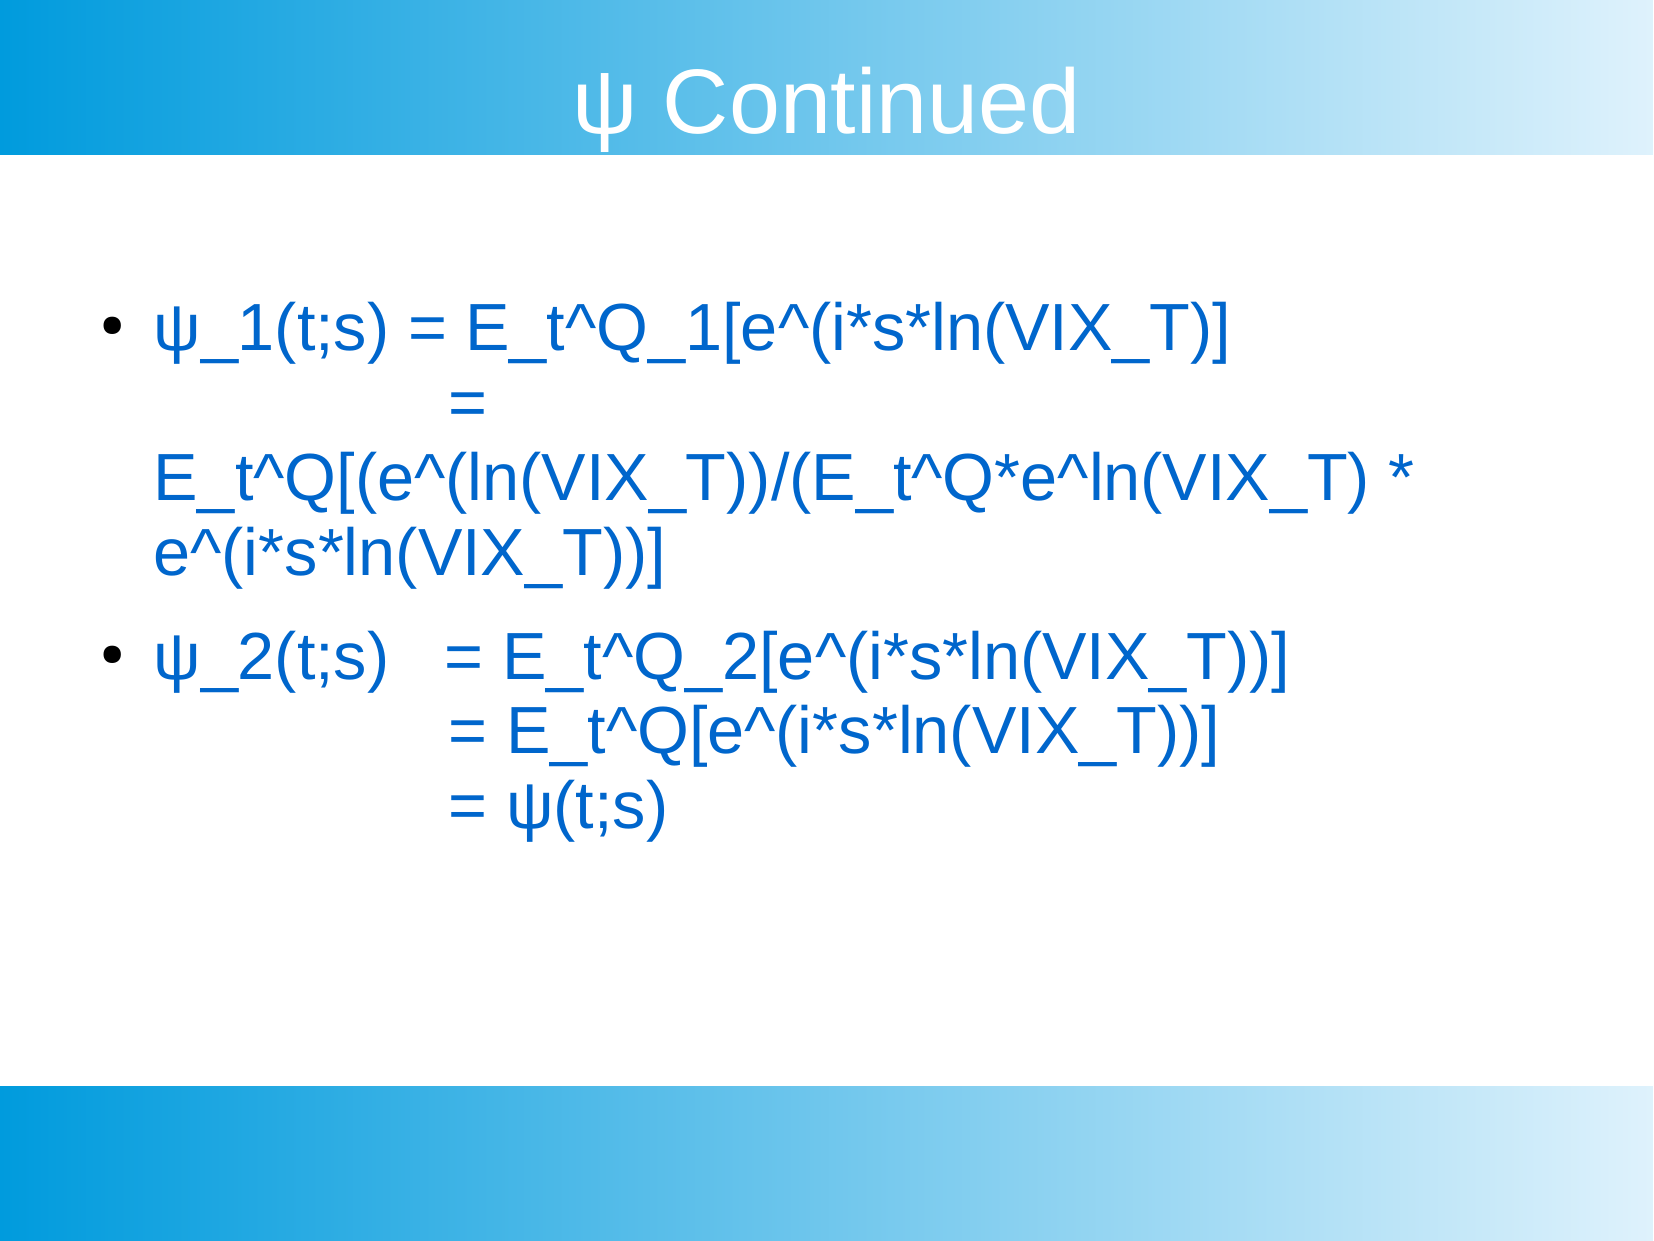

# ψ Continued
ψ_1(t;s) = E_t^Q_1[e^(i*s*ln(VIX_T)]
				= E_t^Q[(e^(ln(VIX_T))/(E_t^Q*e^ln(VIX_T) * e^(i*s*ln(VIX_T))]
ψ_2(t;s) = E_t^Q_2[e^(i*s*ln(VIX_T))]
				= E_t^Q[e^(i*s*ln(VIX_T))]
				= ψ(t;s)